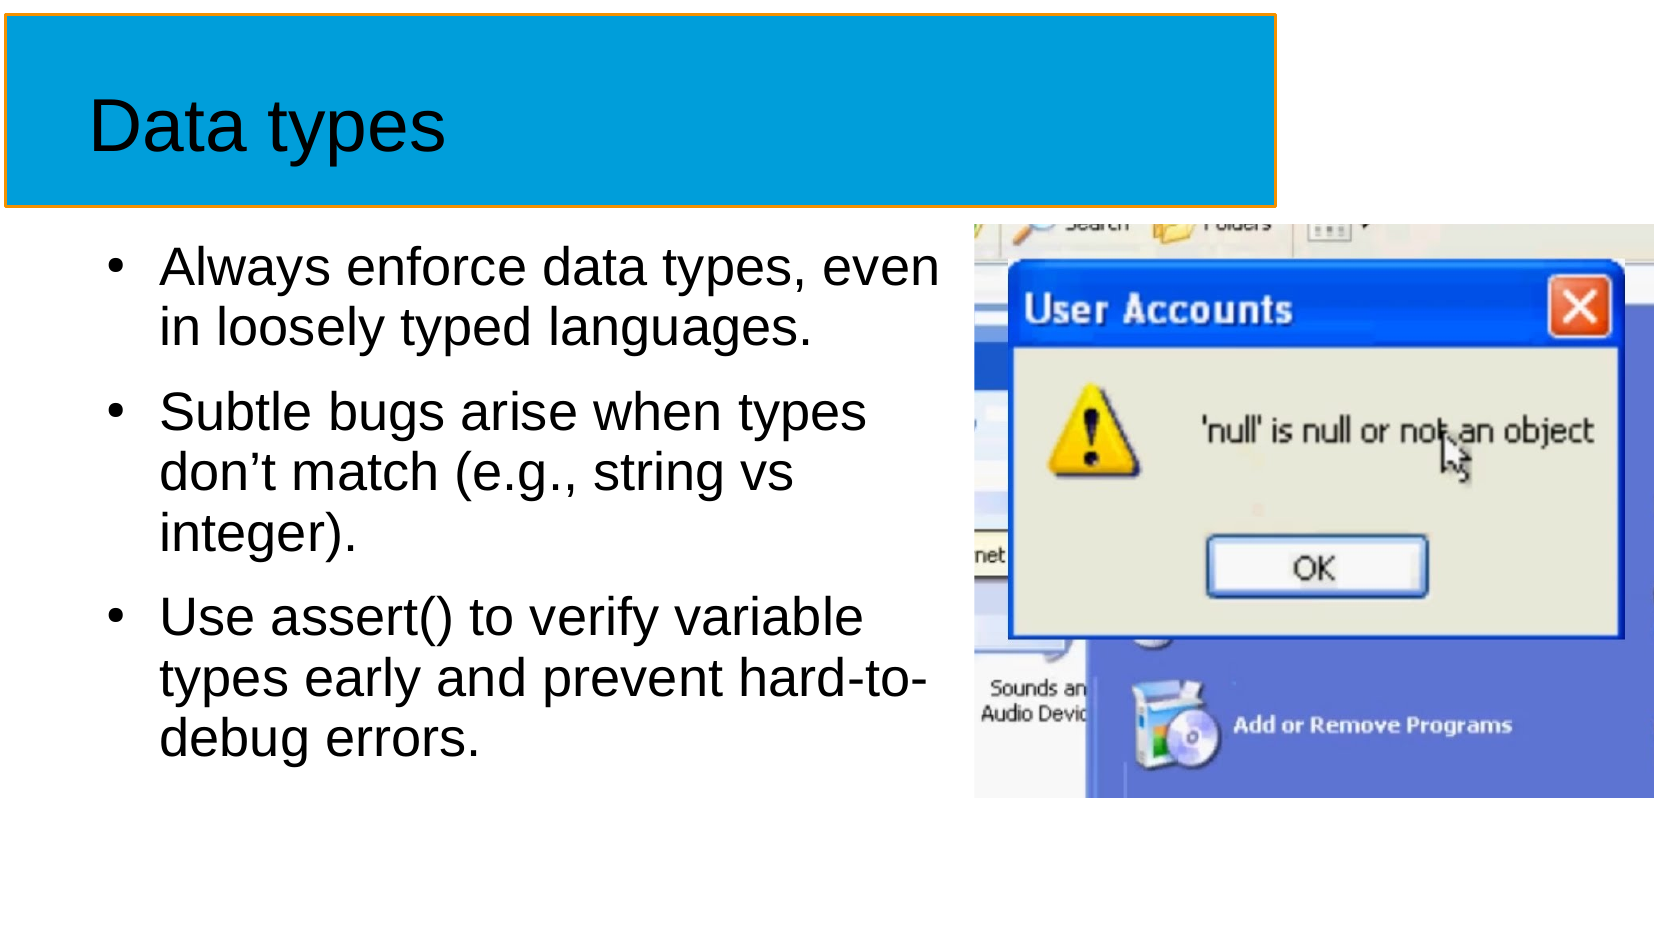

# Data types
Always enforce data types, even in loosely typed languages.
Subtle bugs arise when types don’t match (e.g., string vs integer).
Use assert() to verify variable types early and prevent hard-to-debug errors.